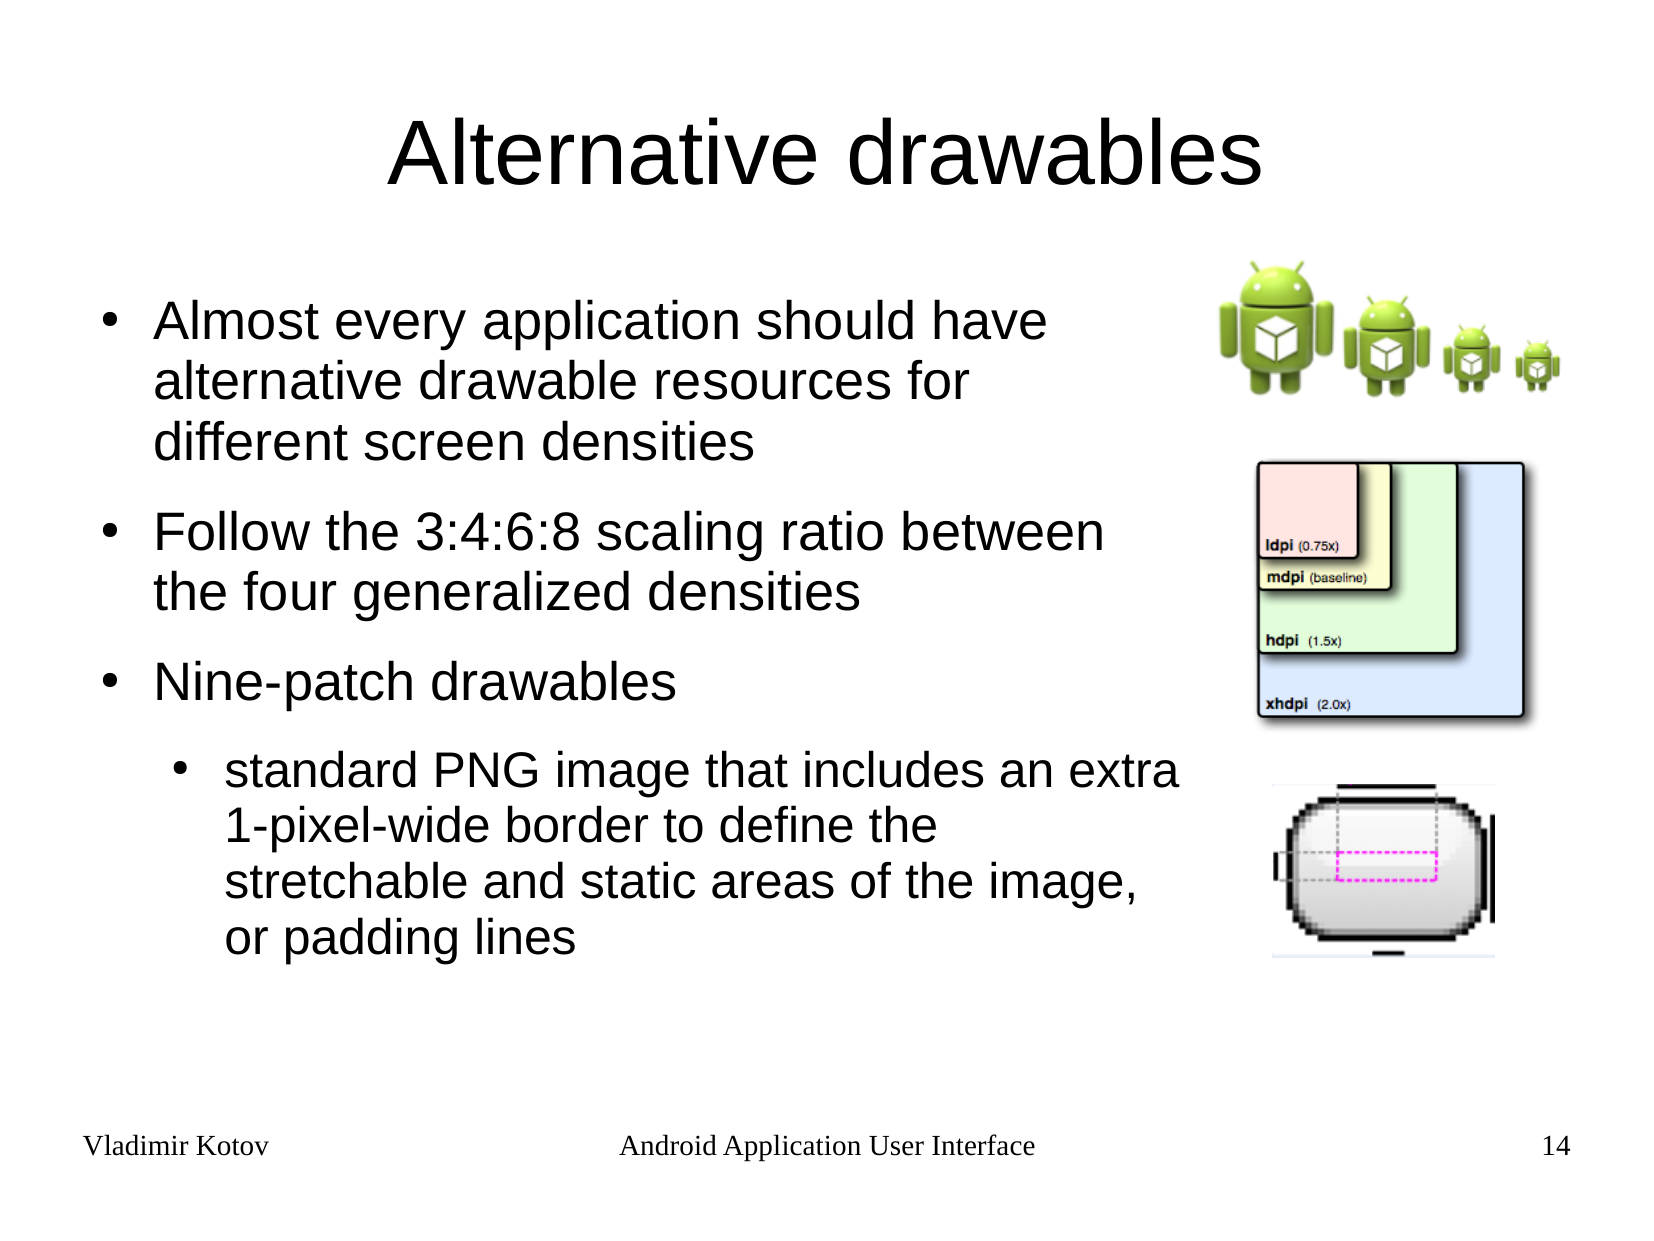

# Alternative drawables
Almost every application should have alternative drawable resources for different screen densities
Follow the 3:4:6:8 scaling ratio between the four generalized densities
Nine-patch drawables
standard PNG image that includes an extra 1-pixel-wide border to define the stretchable and static areas of the image, or padding lines
Vladimir Kotov
Android Application User Interface
14